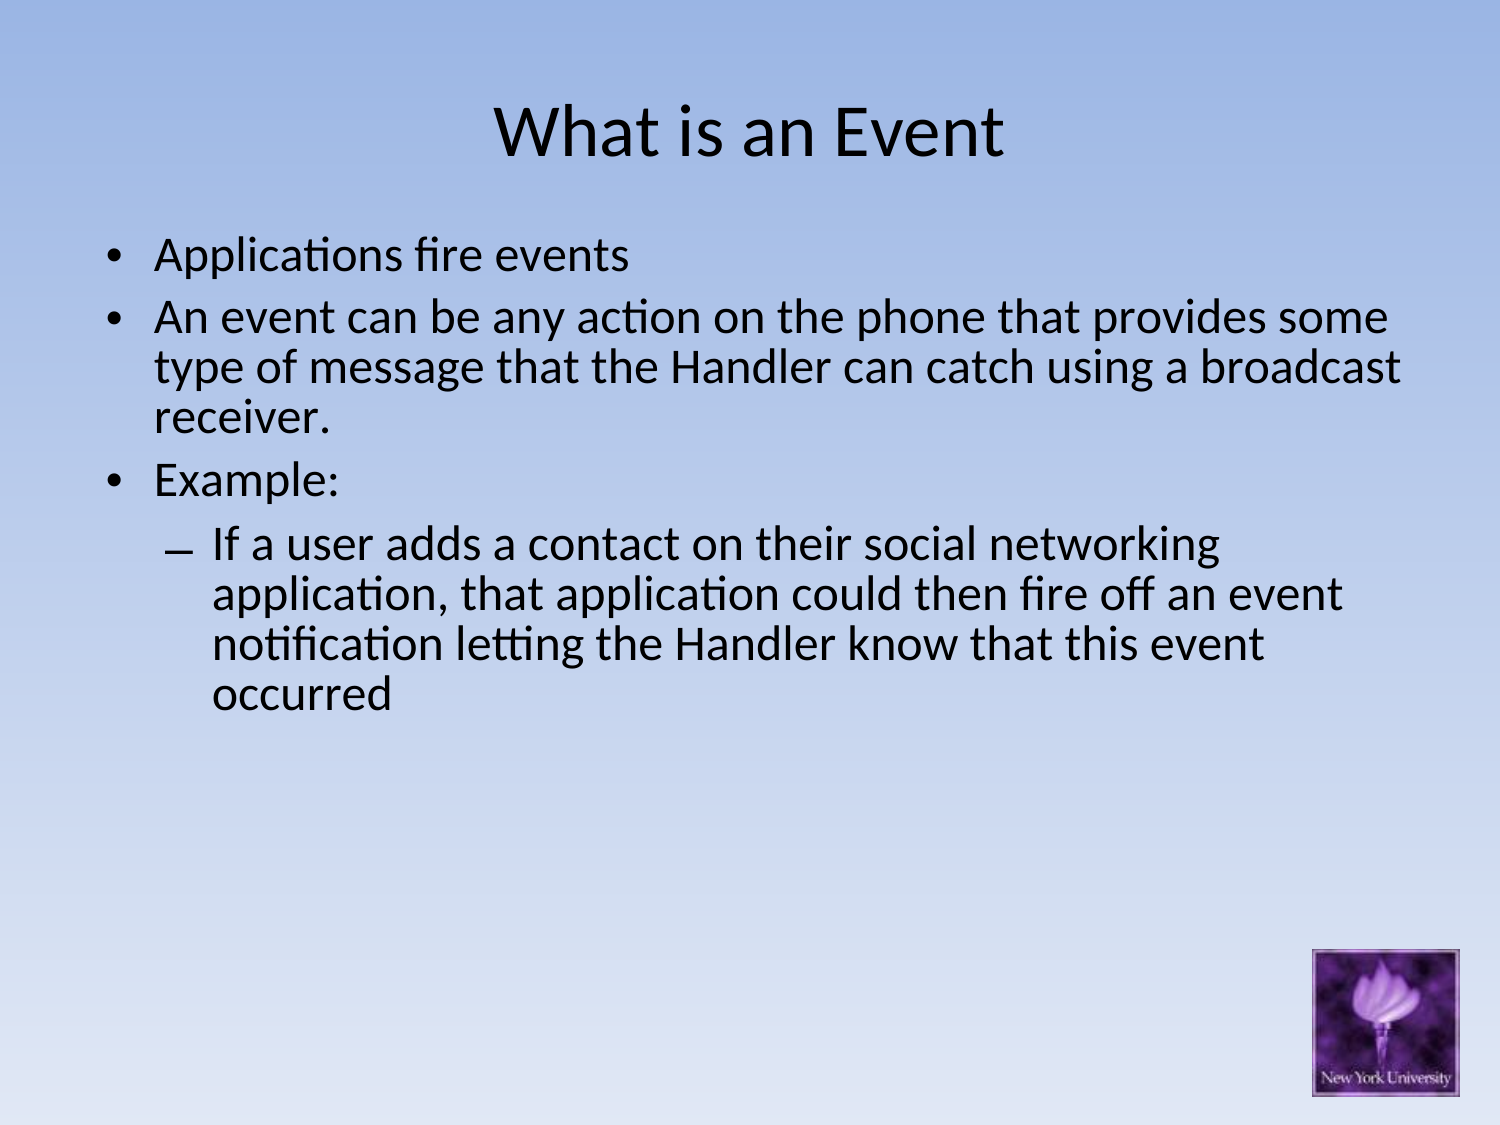

# What is an Event
Applications fire events
An event can be any action on the phone that provides some type of message that the Handler can catch using a broadcast receiver.
Example:
If a user adds a contact on their social networking application, that application could then fire off an event notification letting the Handler know that this event occurred